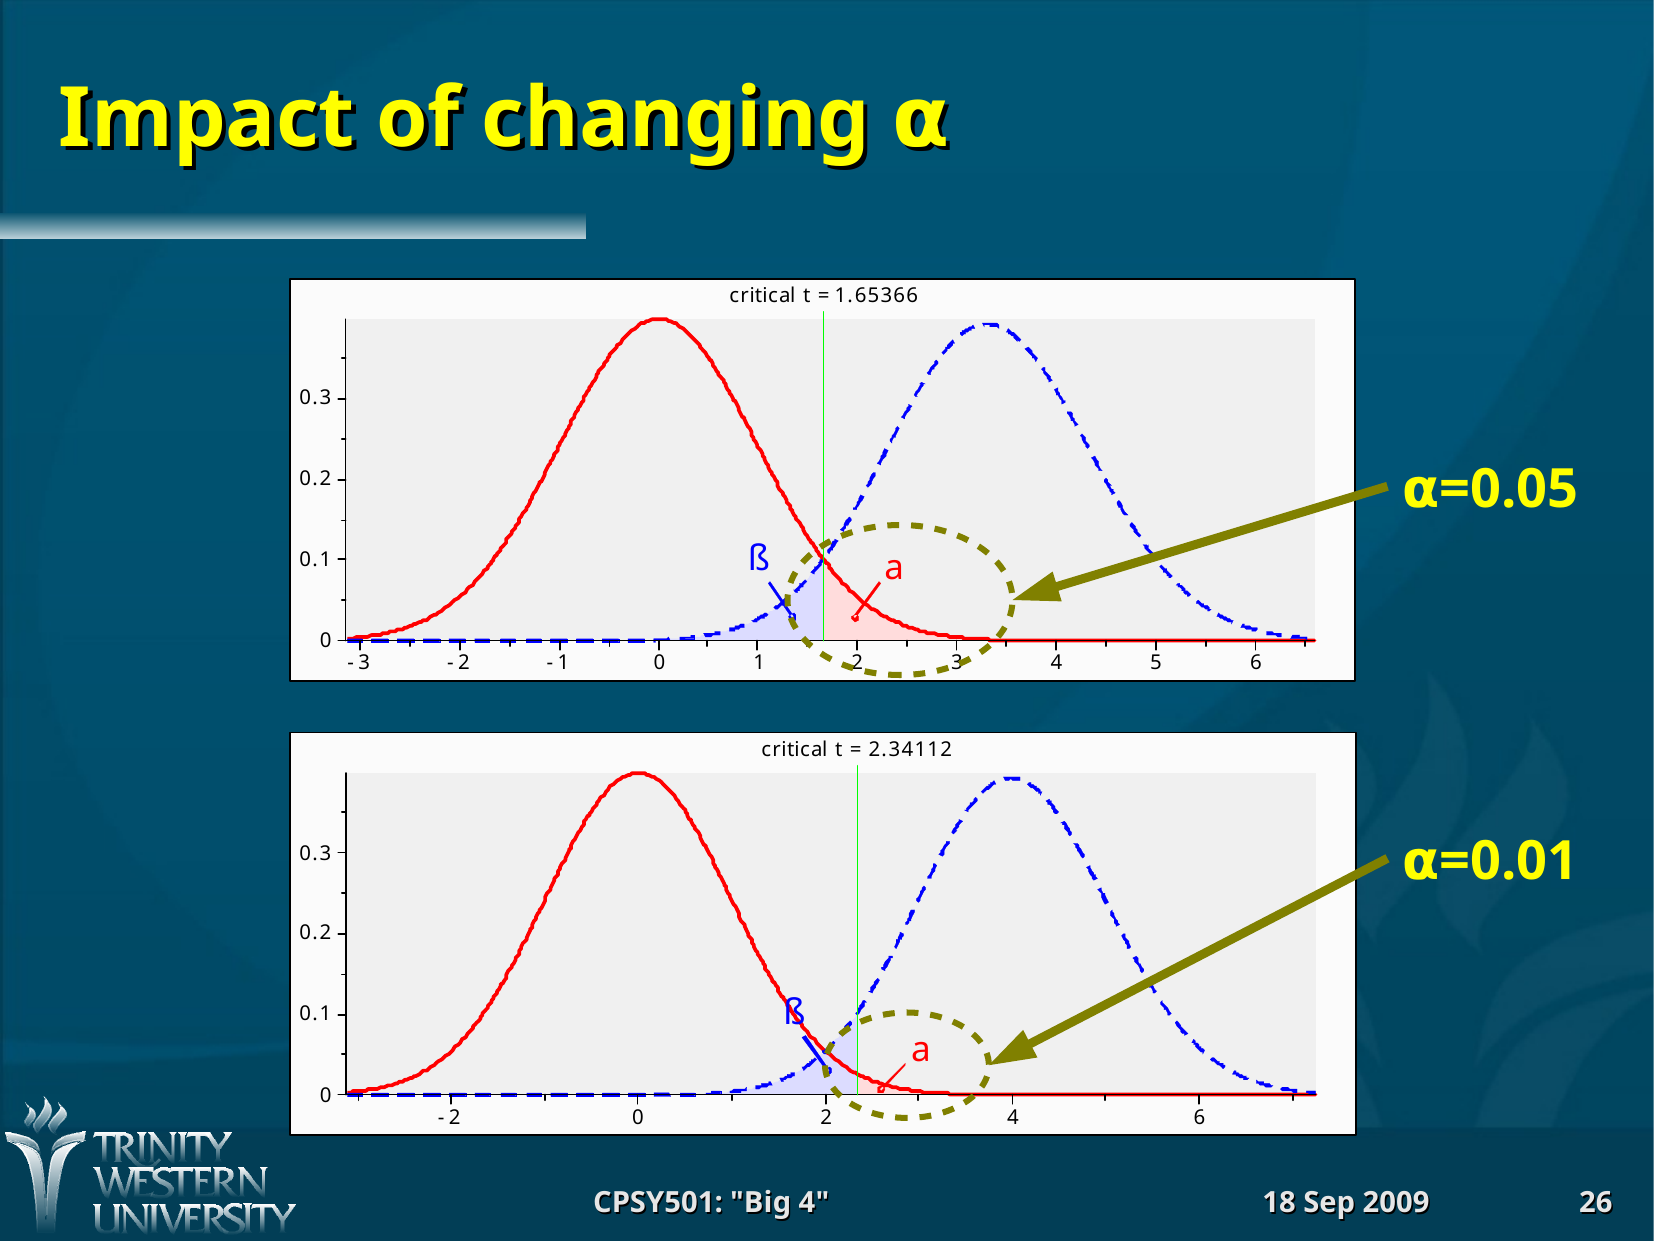

# Impact of changing α
α=0.05
α=0.01
CPSY501: "Big 4"
18 Sep 2009
26